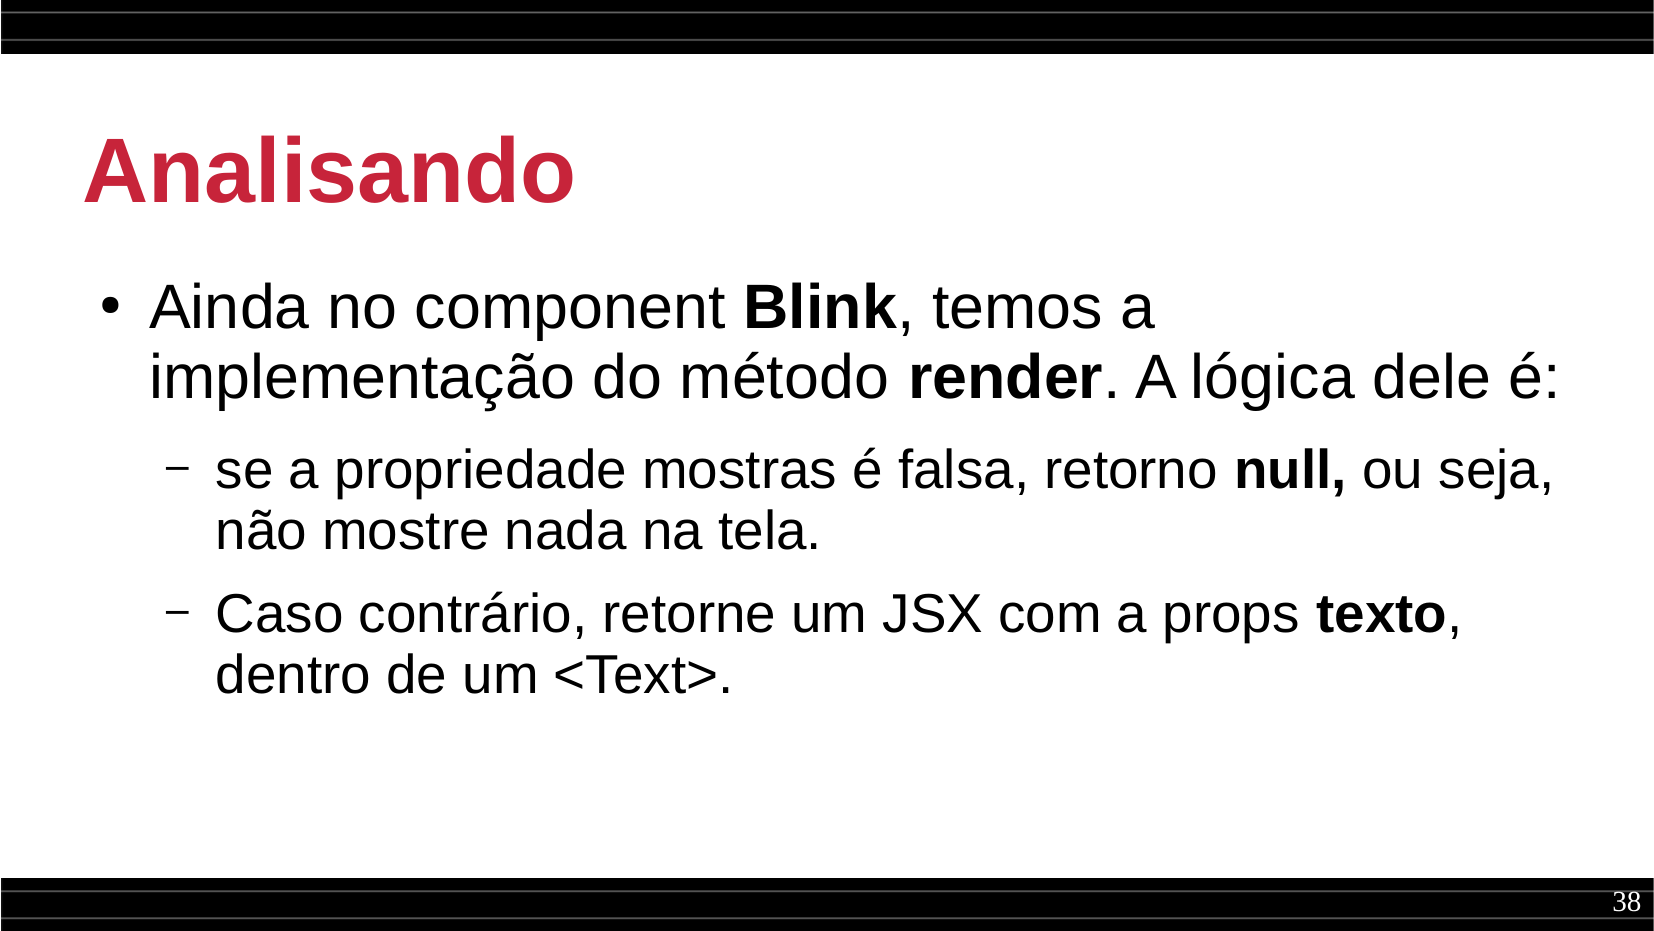

# Analisando
Ainda no component Blink, temos a implementação do método render. A lógica dele é:
se a propriedade mostras é falsa, retorno null, ou seja, não mostre nada na tela.
Caso contrário, retorne um JSX com a props texto, dentro de um <Text>.